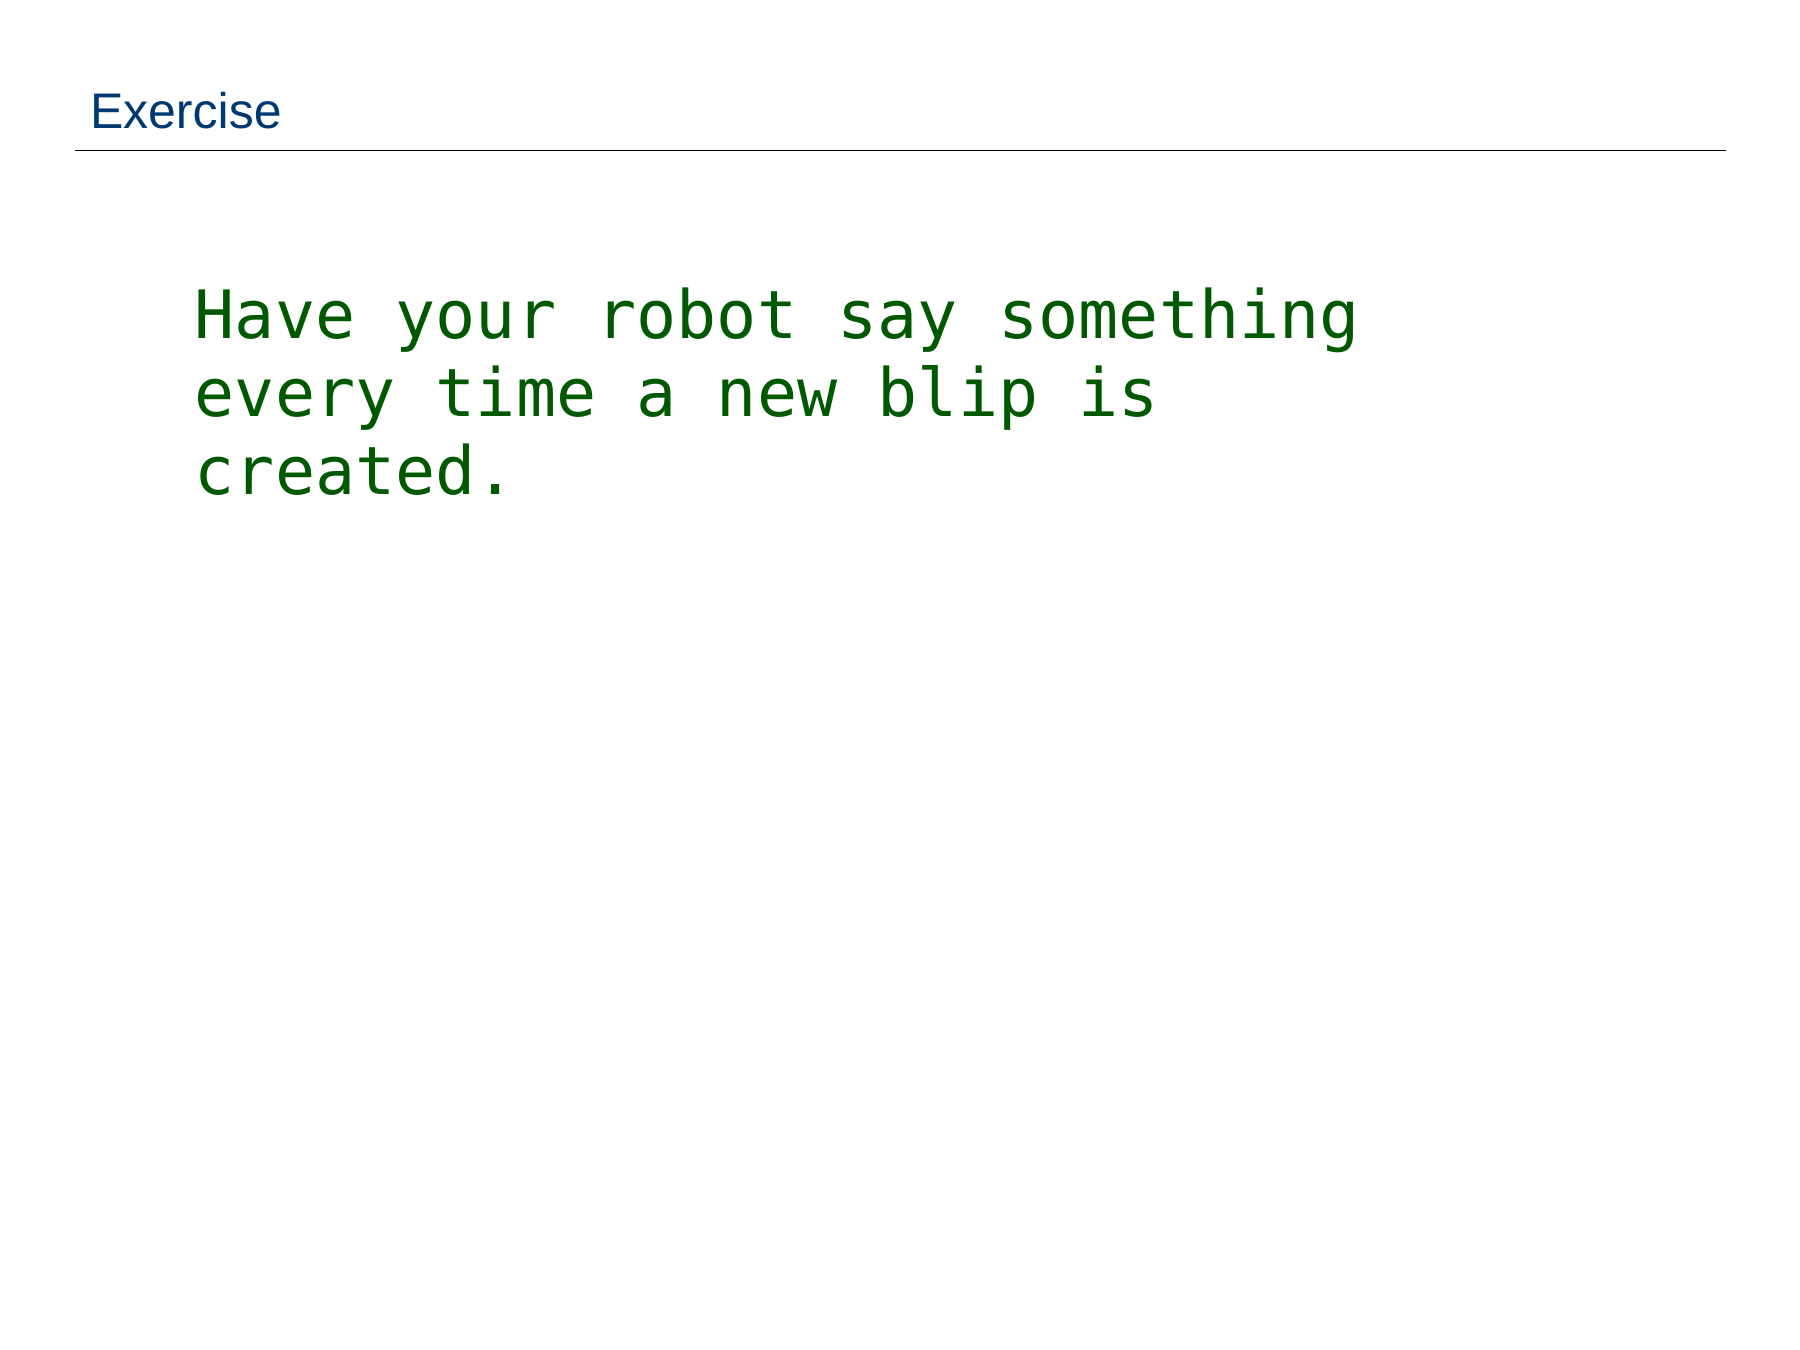

# Exercise
Have your robot say something every time a new blip is created.